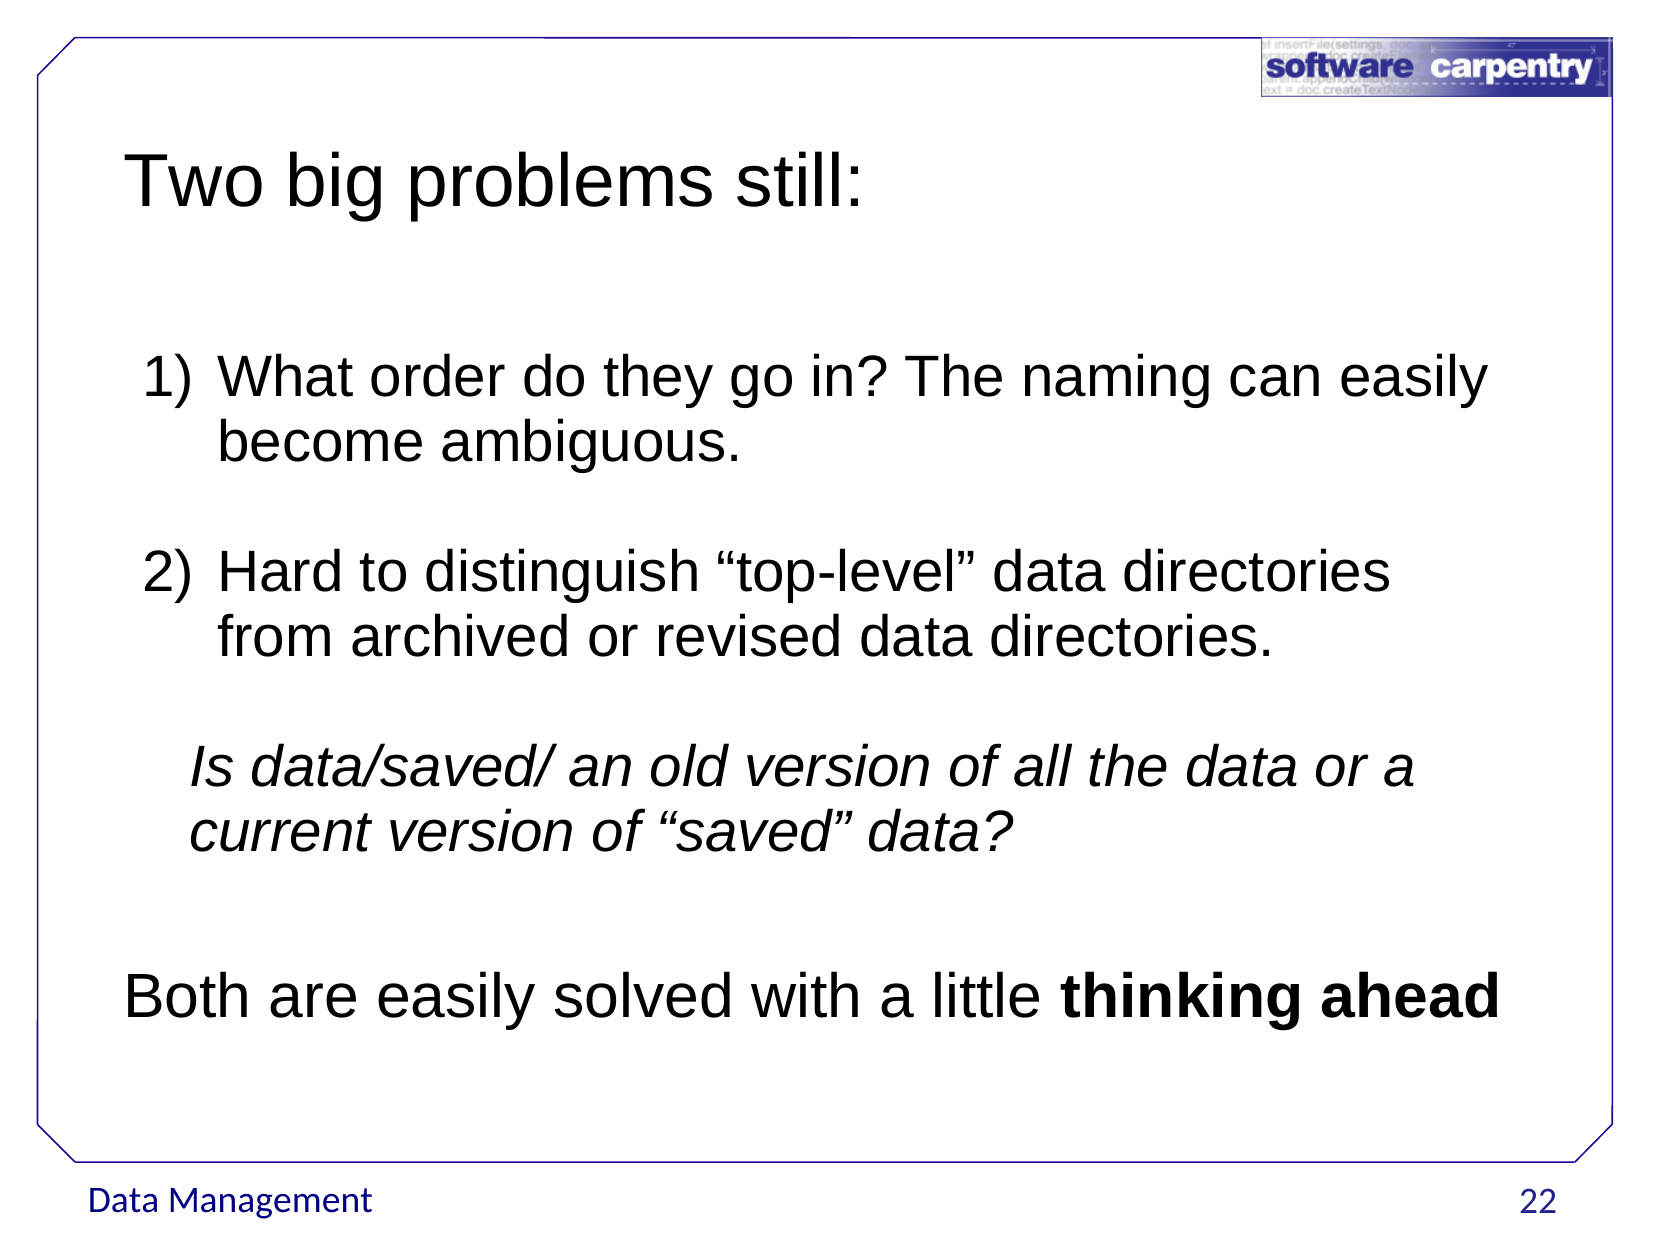

Two big problems still:
What order do they go in? The naming can easily become ambiguous.
Hard to distinguish “top-level” data directories from archived or revised data directories.
Is data/saved/ an old version of all the data or a current version of “saved” data?
Both are easily solved with a little thinking ahead